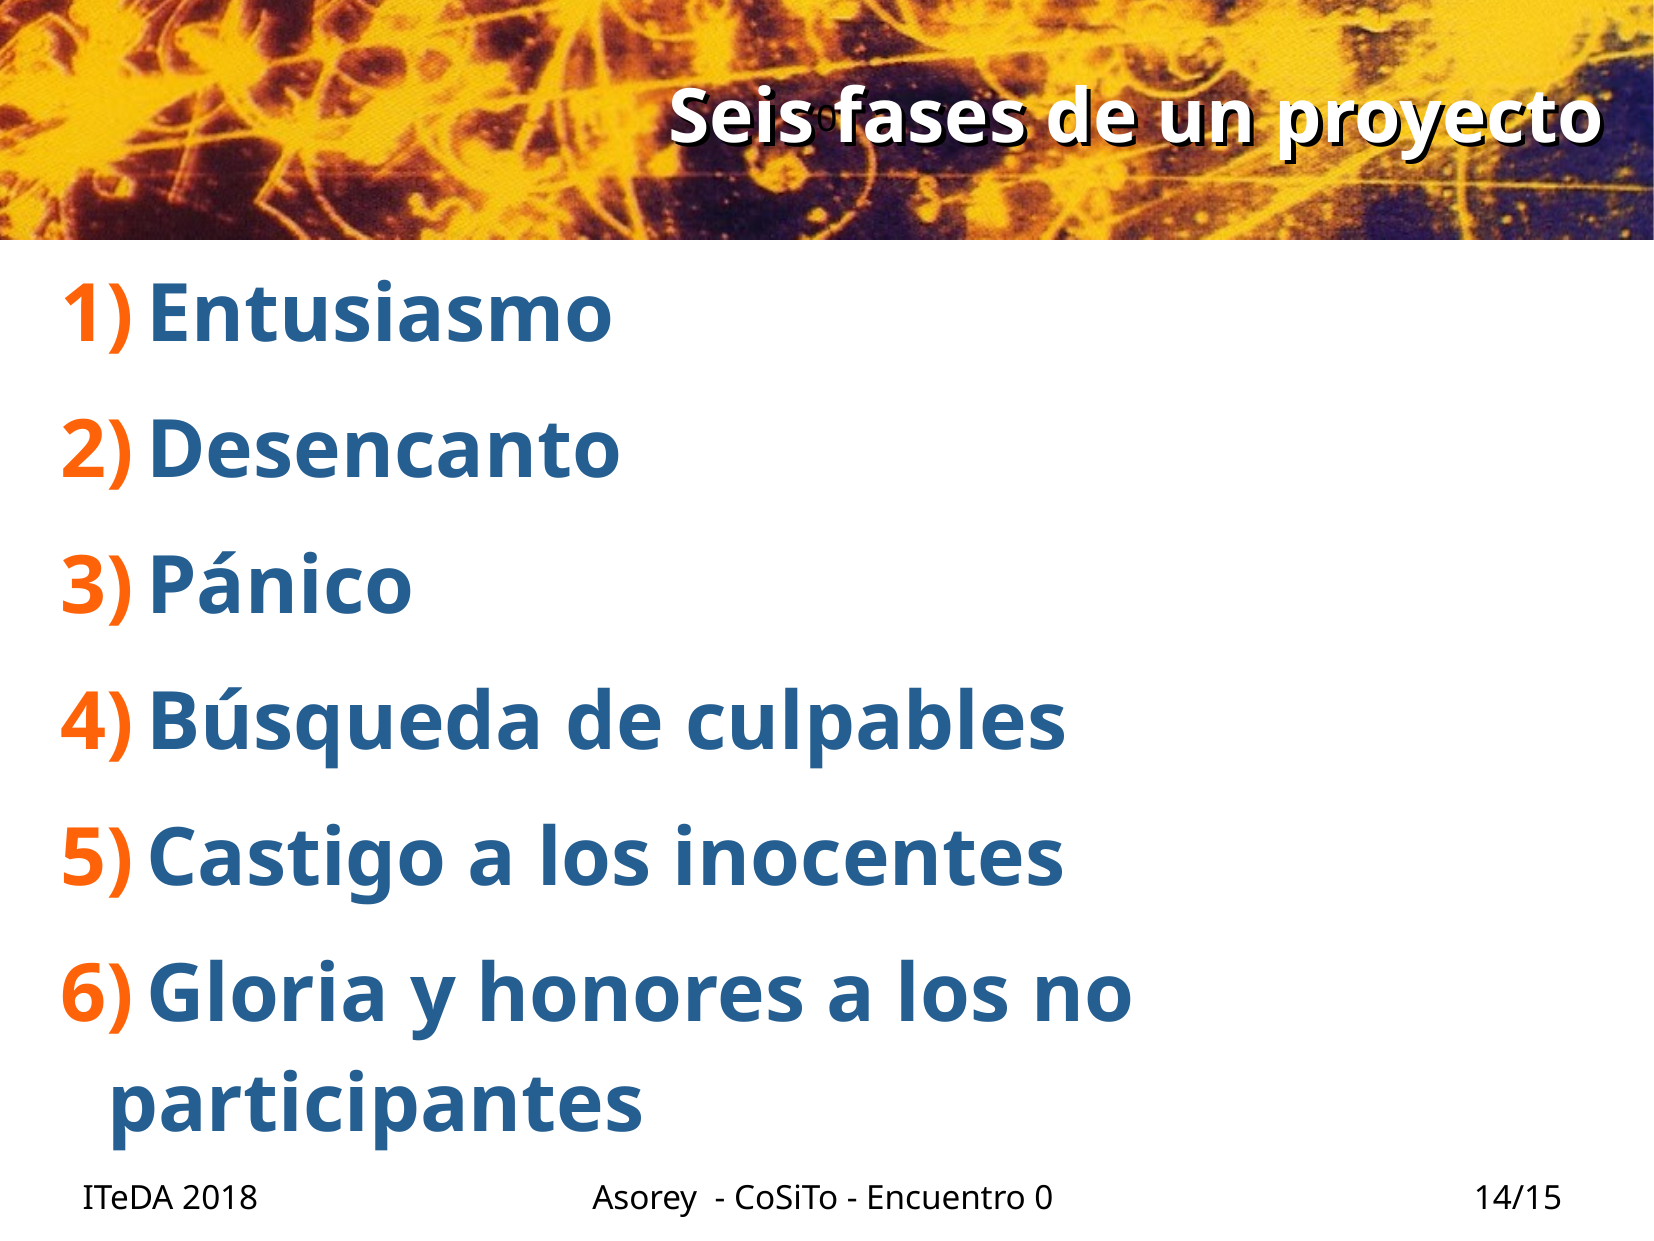

# Seis fases de un proyecto
 Entusiasmo
 Desencanto
 Pánico
 Búsqueda de culpables
 Castigo a los inocentes
 Gloria y honores a los no participantes
ITeDA 2018
Asorey - CoSiTo - Encuentro 0
14